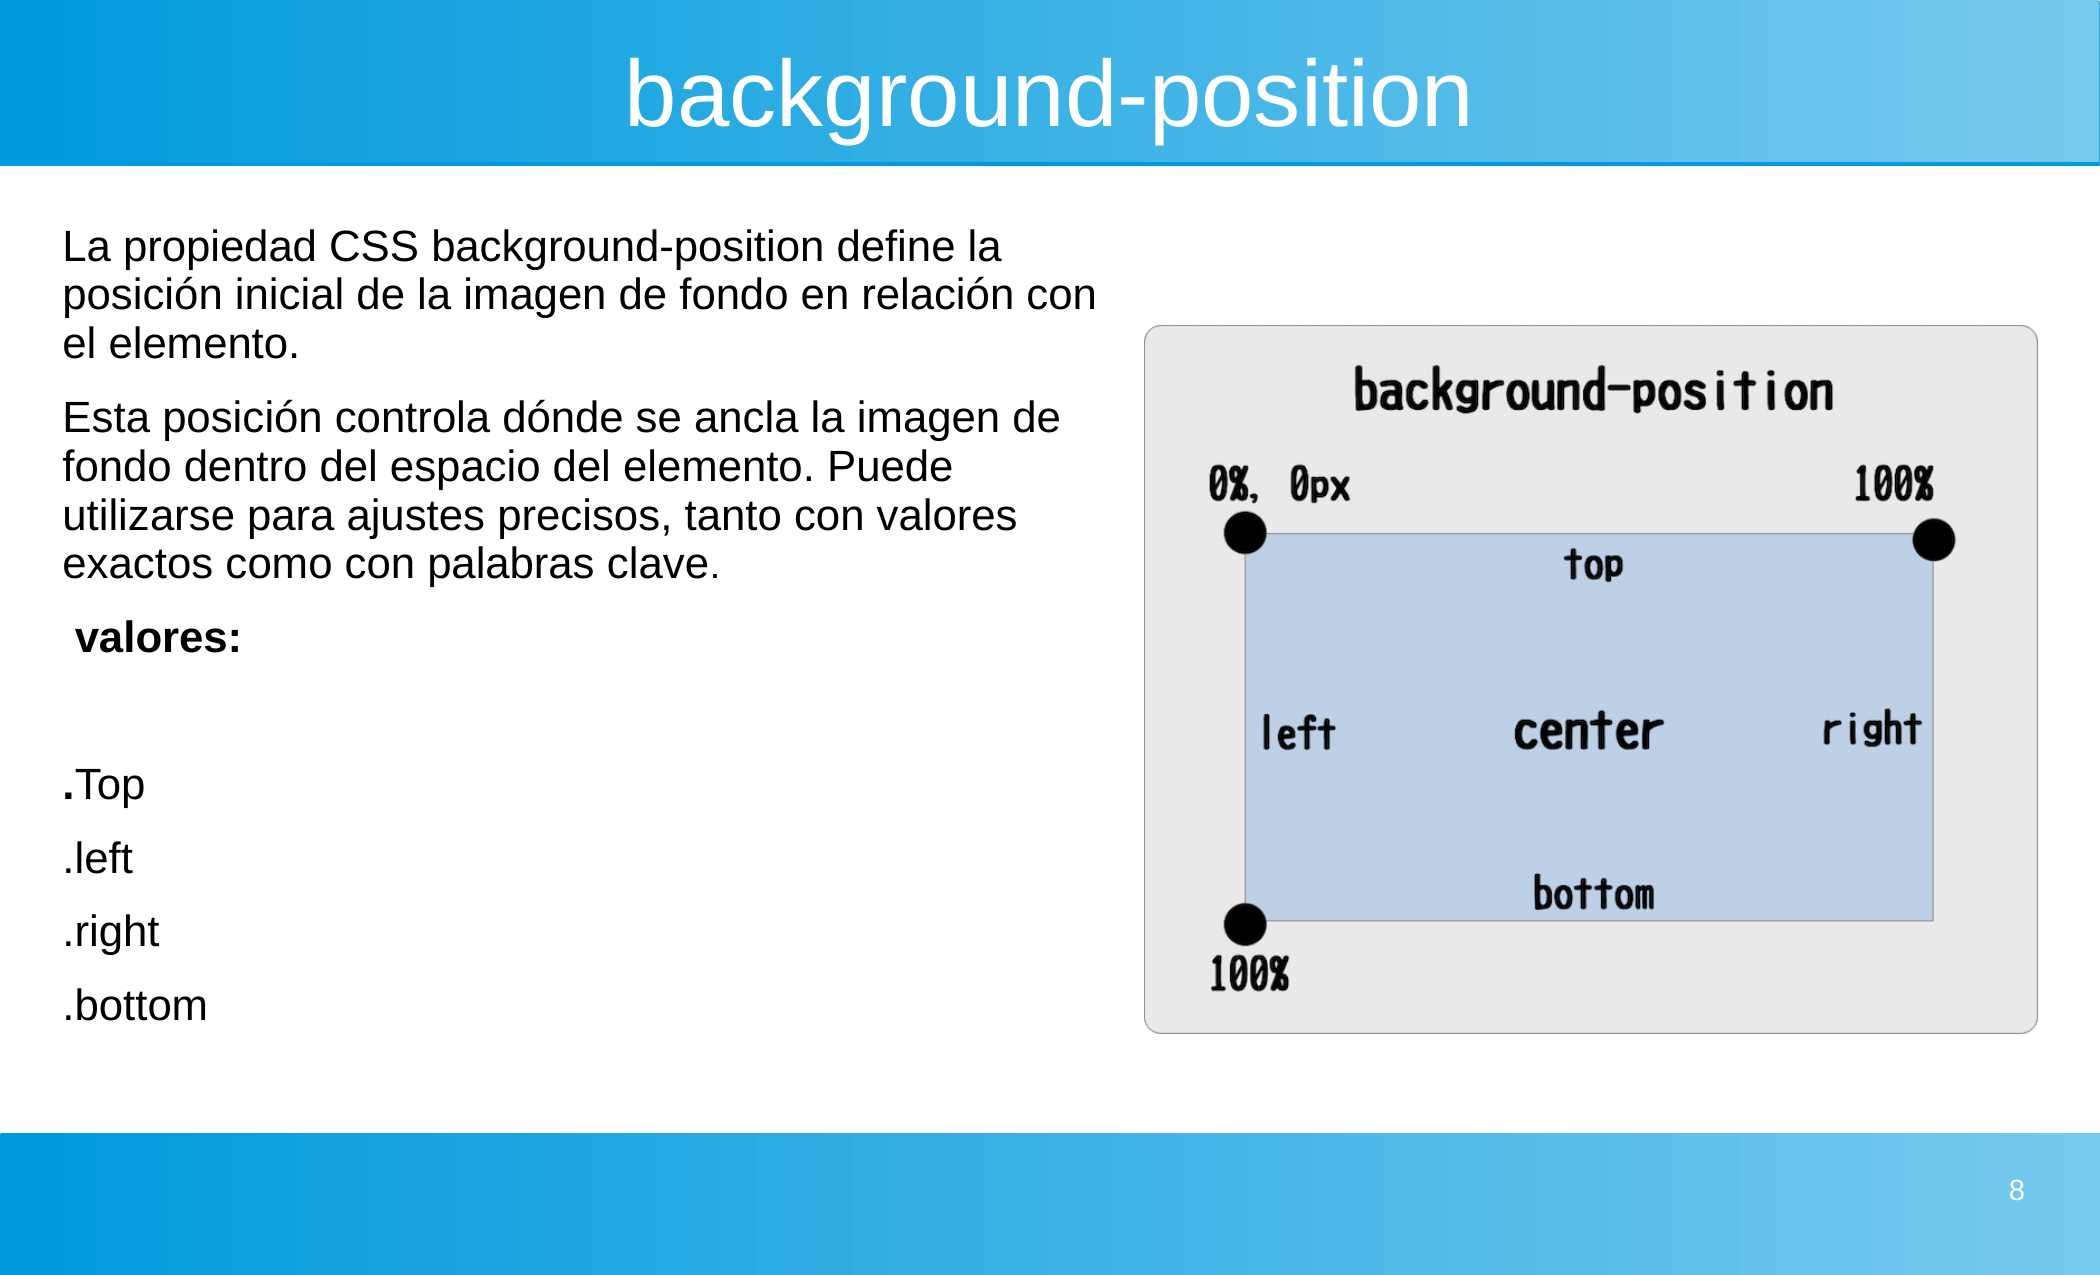

# background-position
La propiedad CSS background-position define la posición inicial de la imagen de fondo en relación con el elemento.
Esta posición controla dónde se ancla la imagen de fondo dentro del espacio del elemento. Puede utilizarse para ajustes precisos, tanto con valores exactos como con palabras clave.
 valores:
.Top
.left
.right
.bottom
8